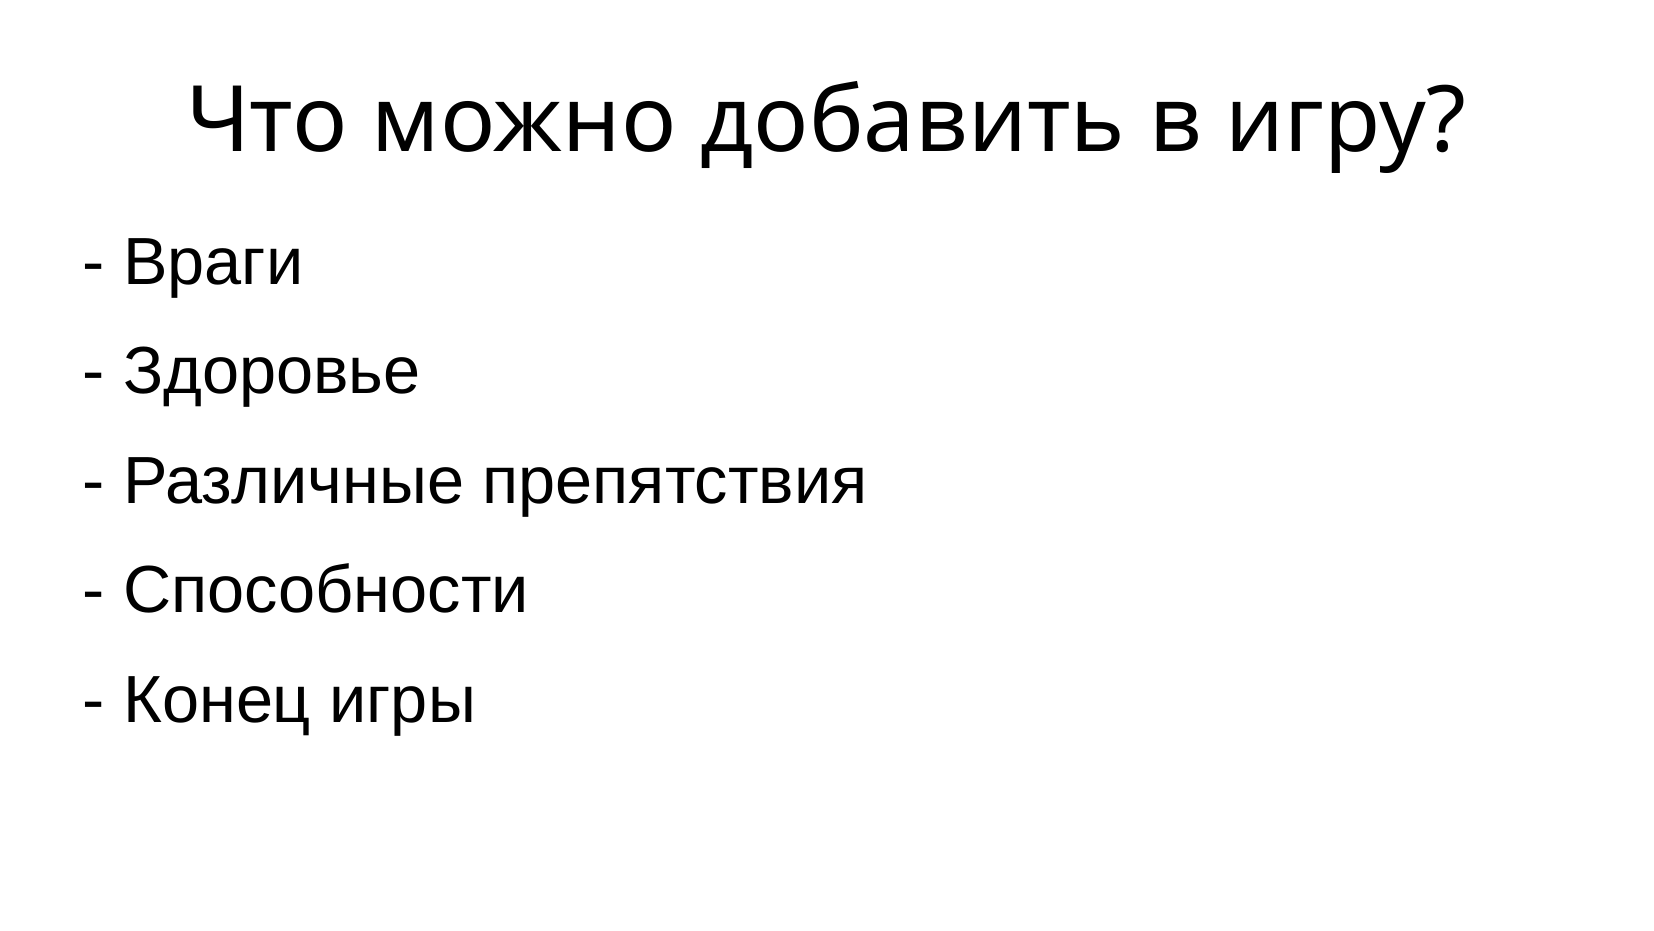

# Что можно добавить в игру?
- Враги
- Здоровье
- Различные препятствия
- Способности
- Конец игры